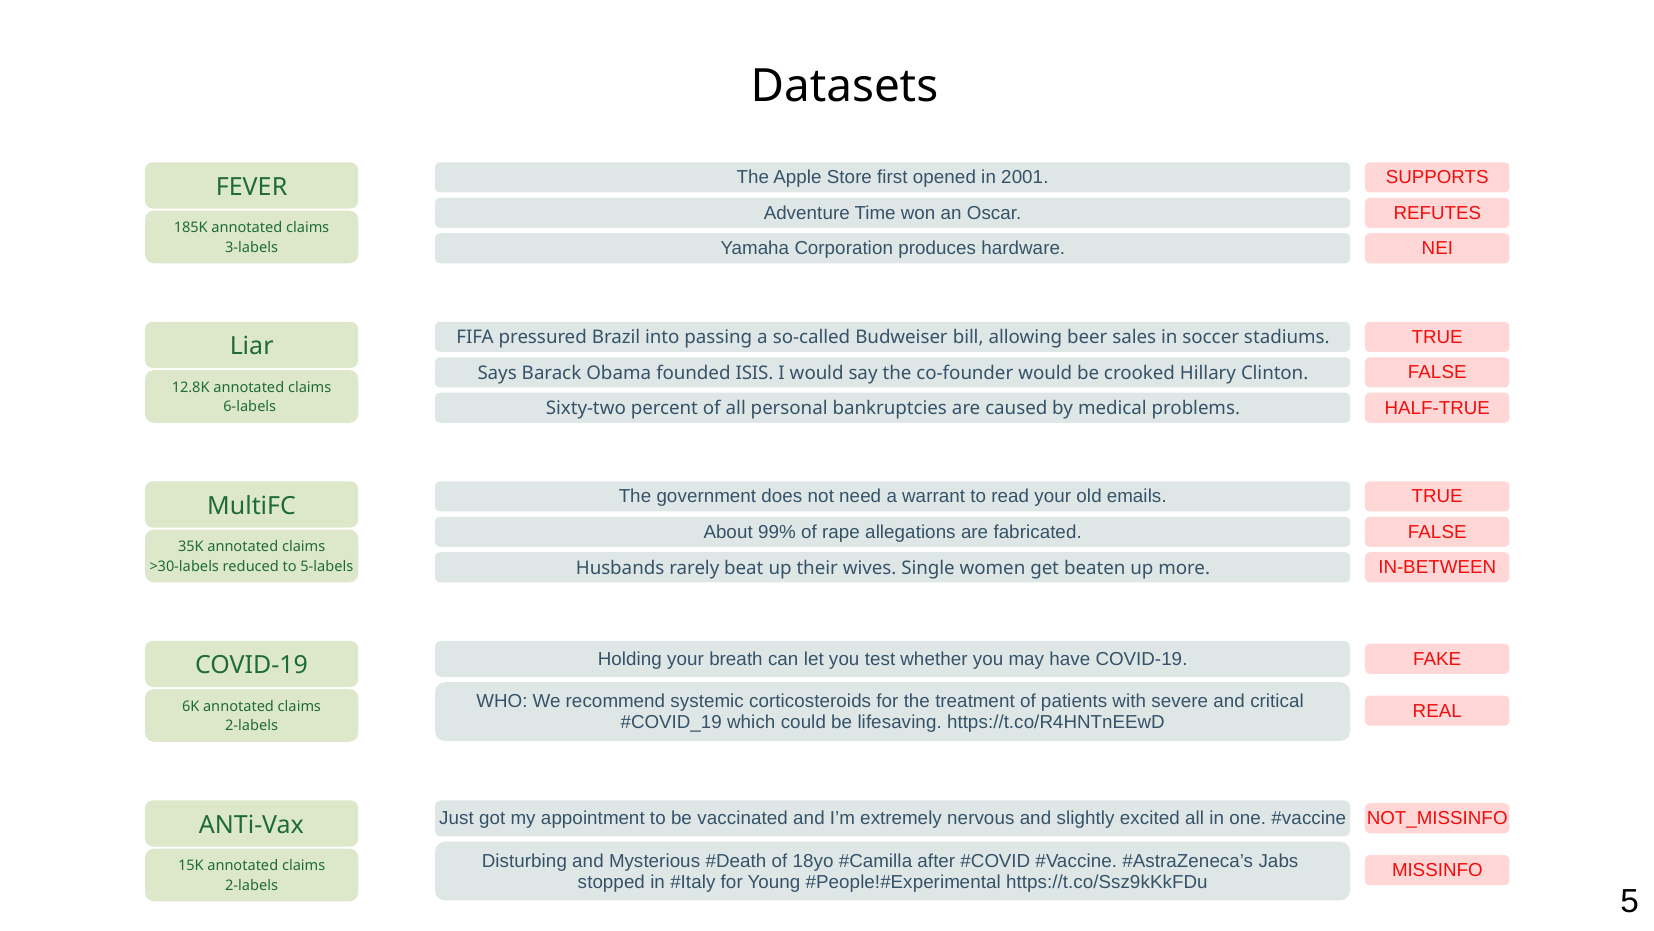

Datasets
FEVER
185K annotated claims
3-labels
The Apple Store first opened in 2001.
SUPPORTS
Adventure Time won an Oscar.
REFUTES
Yamaha Corporation produces hardware.
NEI
Liar
12.8K annotated claims
6-labels
FIFA pressured Brazil into passing a so-called Budweiser bill, allowing beer sales in soccer stadiums.
TRUE
Says Barack Obama founded ISIS. I would say the co-founder would be crooked Hillary Clinton.
FALSE
Sixty-two percent of all personal bankruptcies are caused by medical problems.
HALF-TRUE
MultiFC
35K annotated claims
>30-labels reduced to 5-labels
The government does not need a warrant to read your old emails.
TRUE
About 99% of rape allegations are fabricated.
FALSE
Husbands rarely beat up their wives. Single women get beaten up more.
IN-BETWEEN
COVID-19
6K annotated claims
2-labels
Holding your breath can let you test whether you may have COVID-19.
FAKE
WHO: We recommend systemic corticosteroids for the treatment of patients with severe and critical
#COVID_19 which could be lifesaving. https://t.co/R4HNTnEEwD
REAL
ANTi-Vax
15K annotated claims
2-labels
Just got my appointment to be vaccinated and I’m extremely nervous and slightly excited all in one. #vaccine
NOT_MISSINFO
Disturbing and Mysterious #Death of 18yo #Camilla after #COVID #Vaccine. #AstraZeneca’s Jabs
stopped in #Italy for Young #People!#Experimental https://t.co/Ssz9kKkFDu
MISSINFO